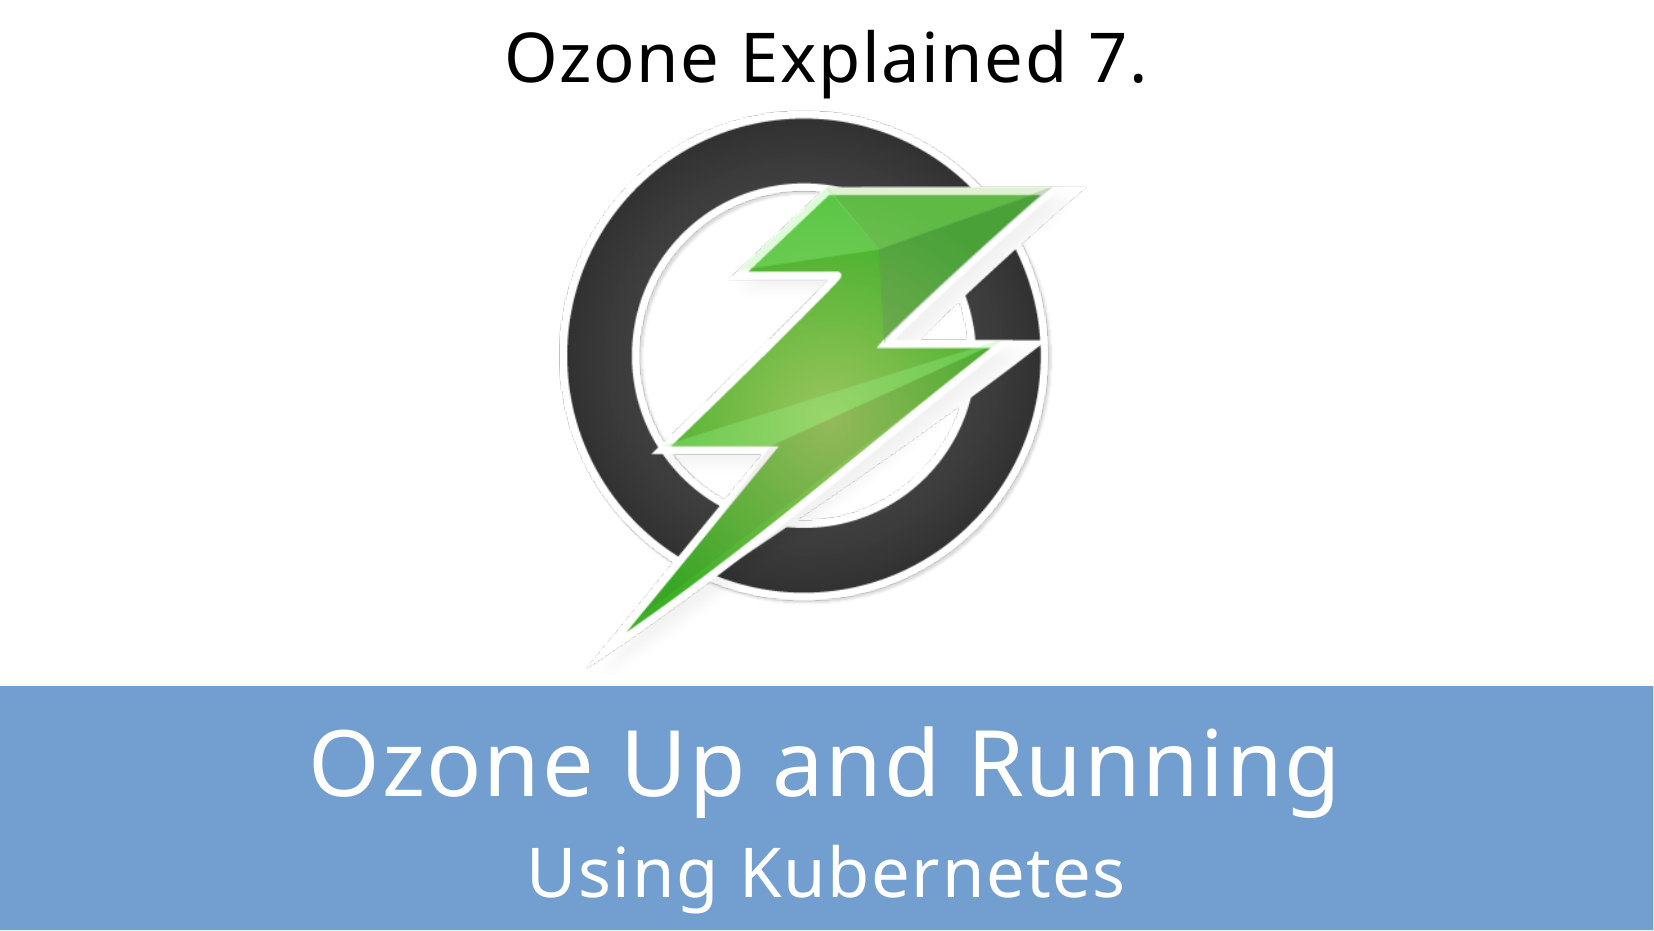

# Ozone Explained 7.
Ozone Up and Running
Using Kubernetes